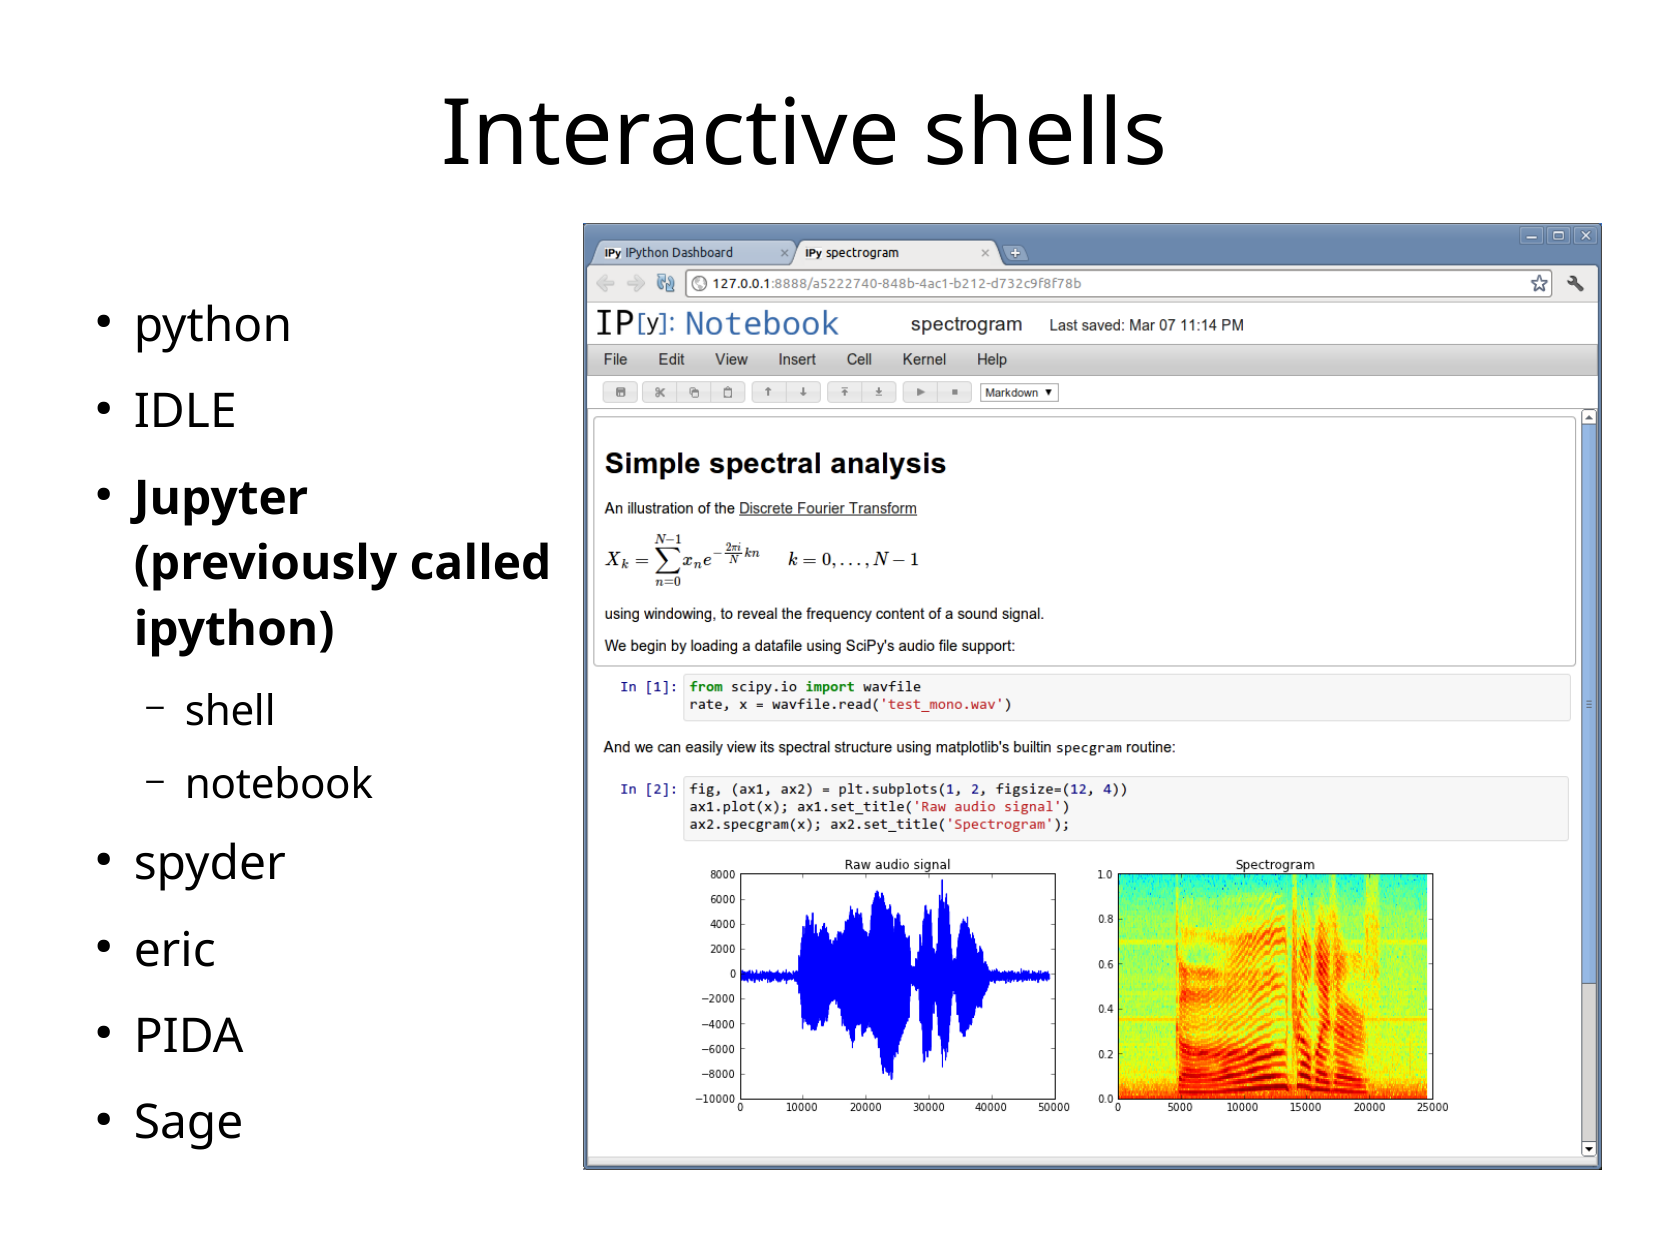

# Interactive shells
python
IDLE
Jupyter (previously called ipython)
shell
notebook
spyder
eric
PIDA
Sage